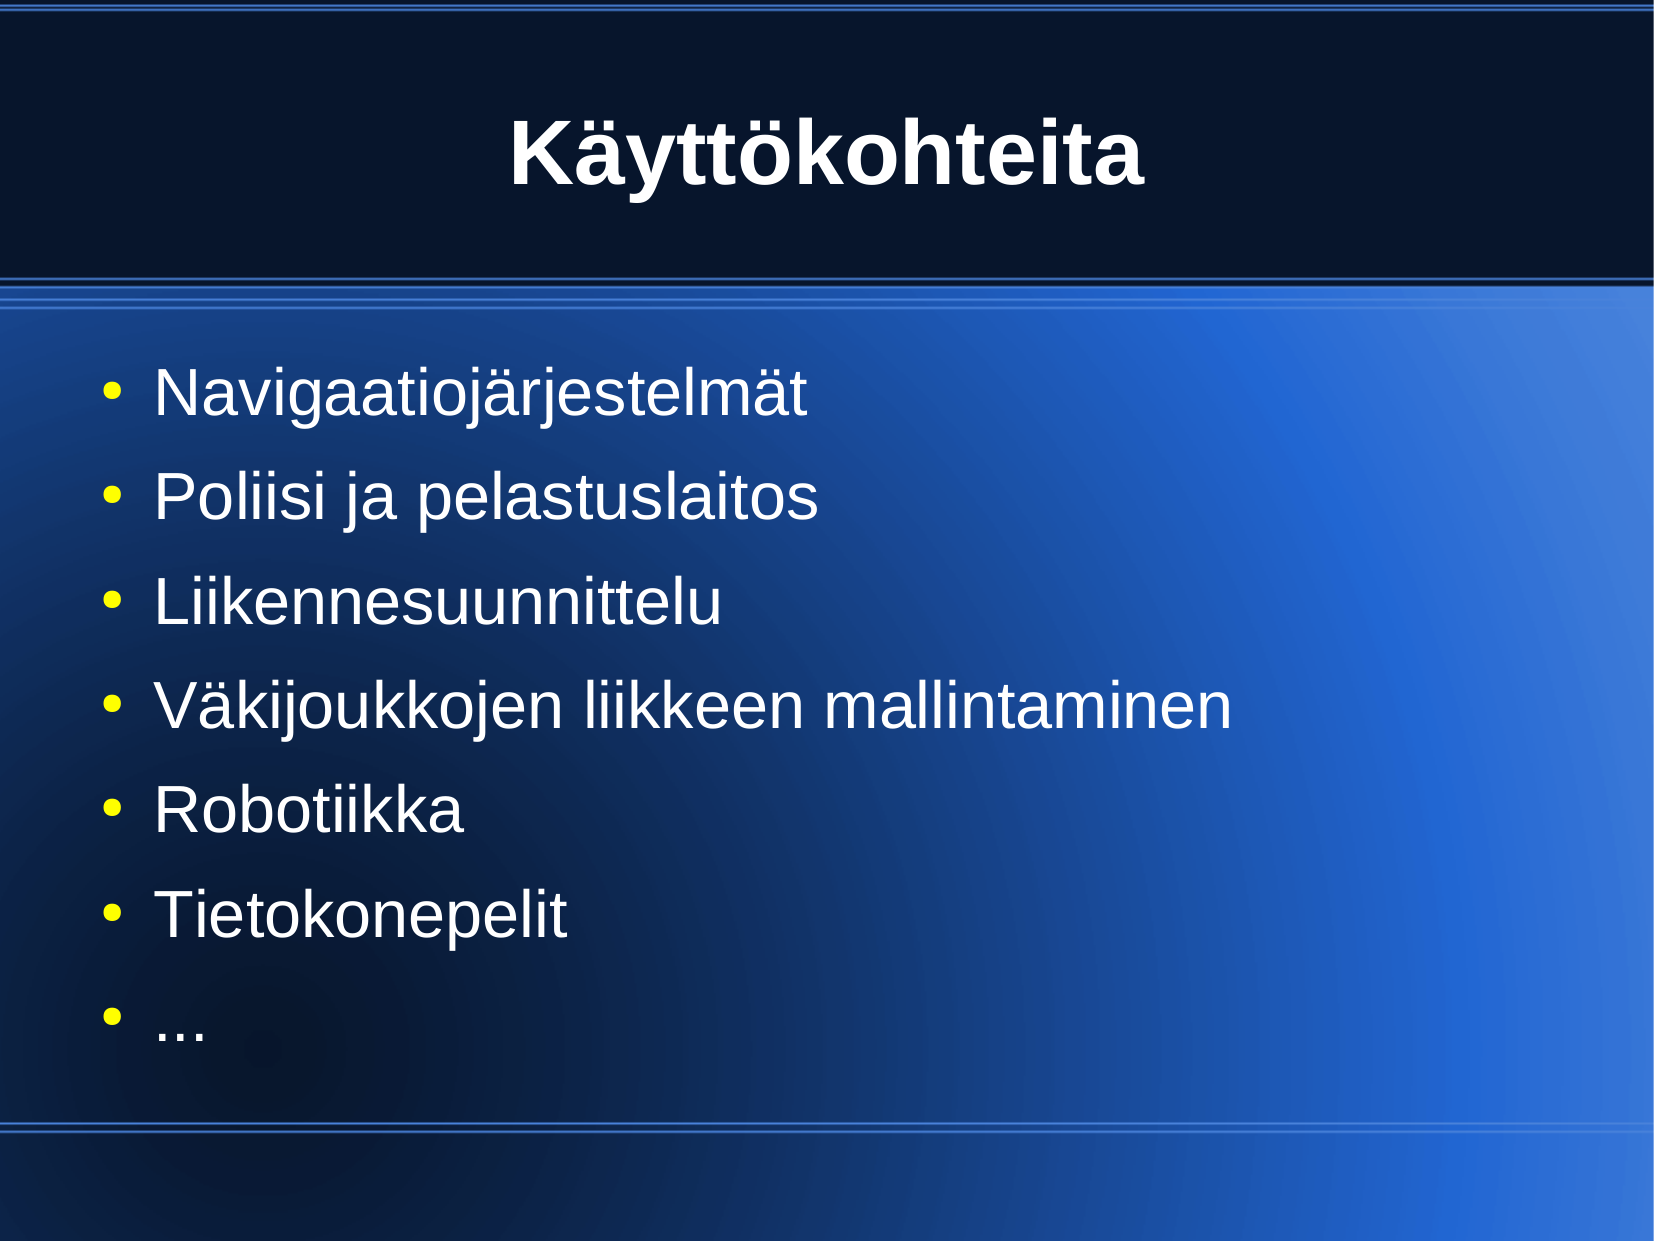

# Käyttökohteita
Navigaatiojärjestelmät
Poliisi ja pelastuslaitos
Liikennesuunnittelu
Väkijoukkojen liikkeen mallintaminen
Robotiikka
Tietokonepelit
...